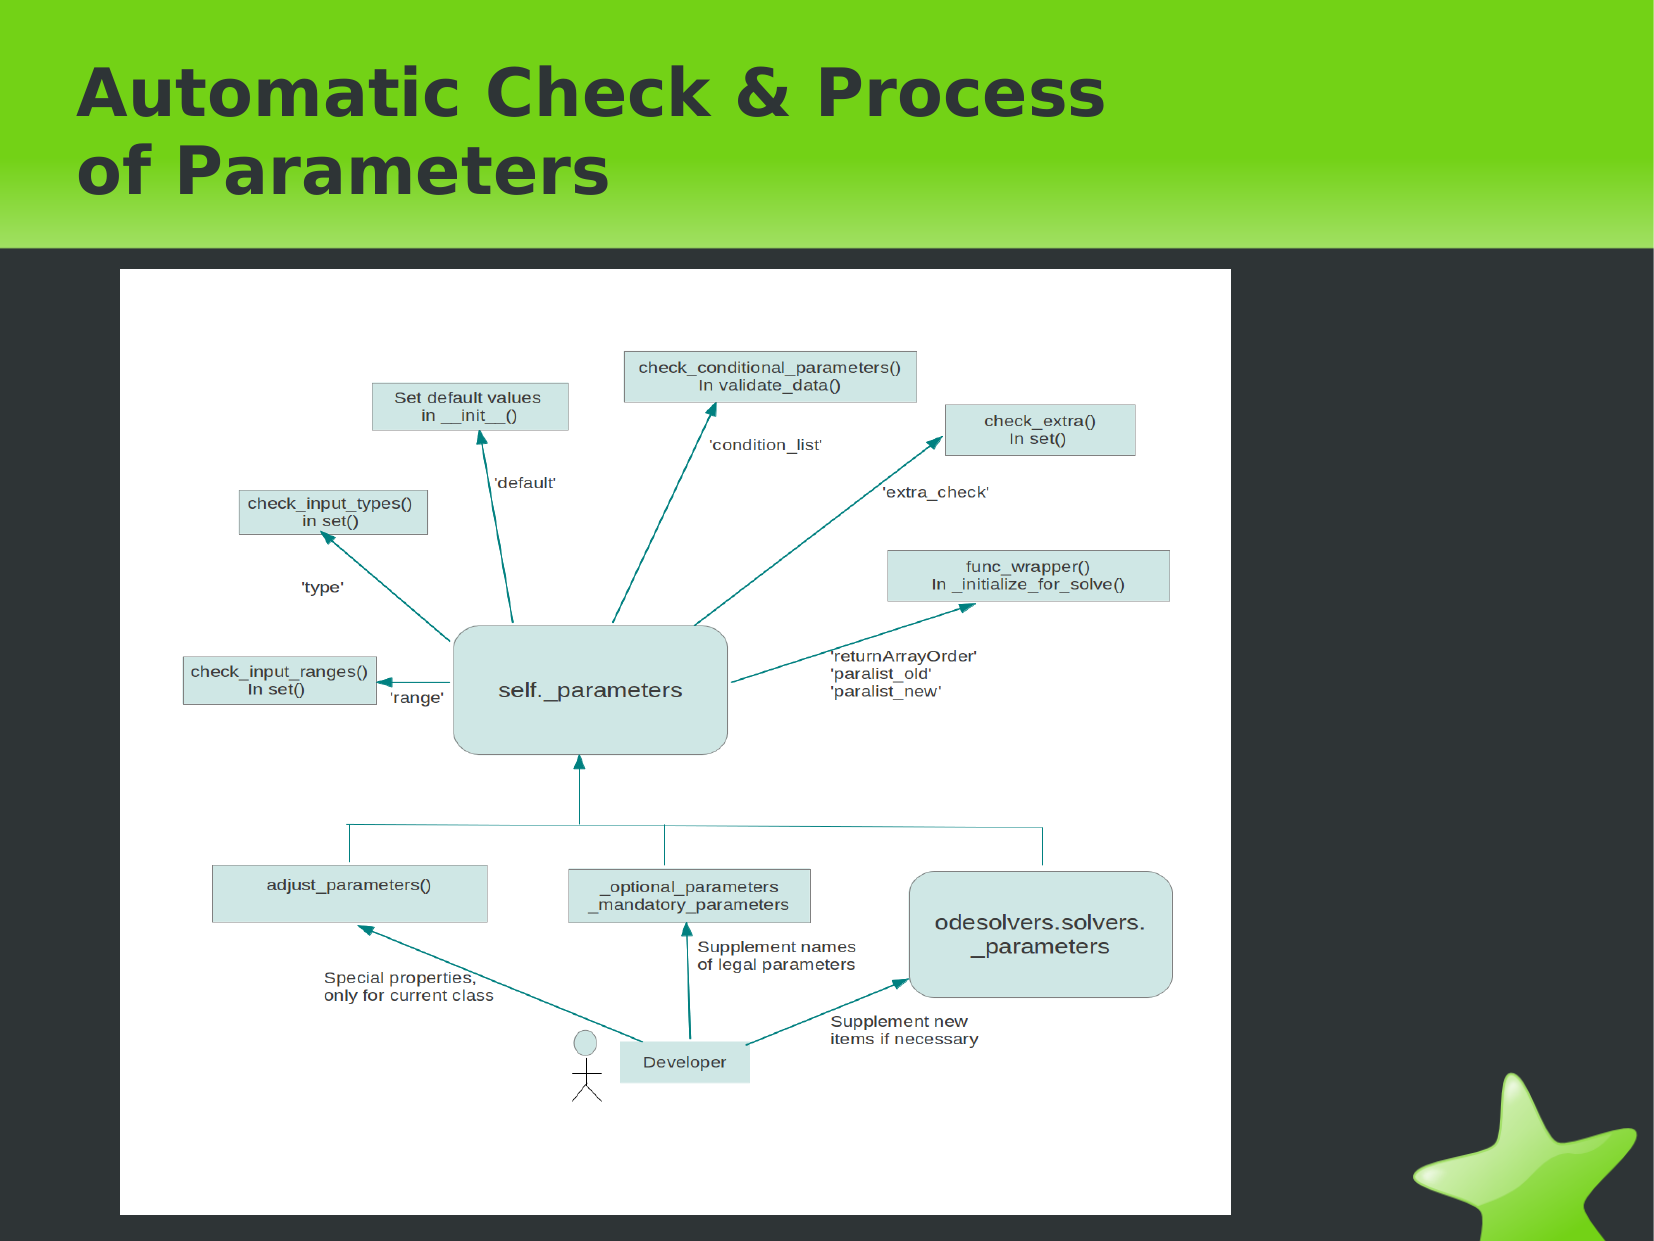

# Automatic Check & Process of Parameters